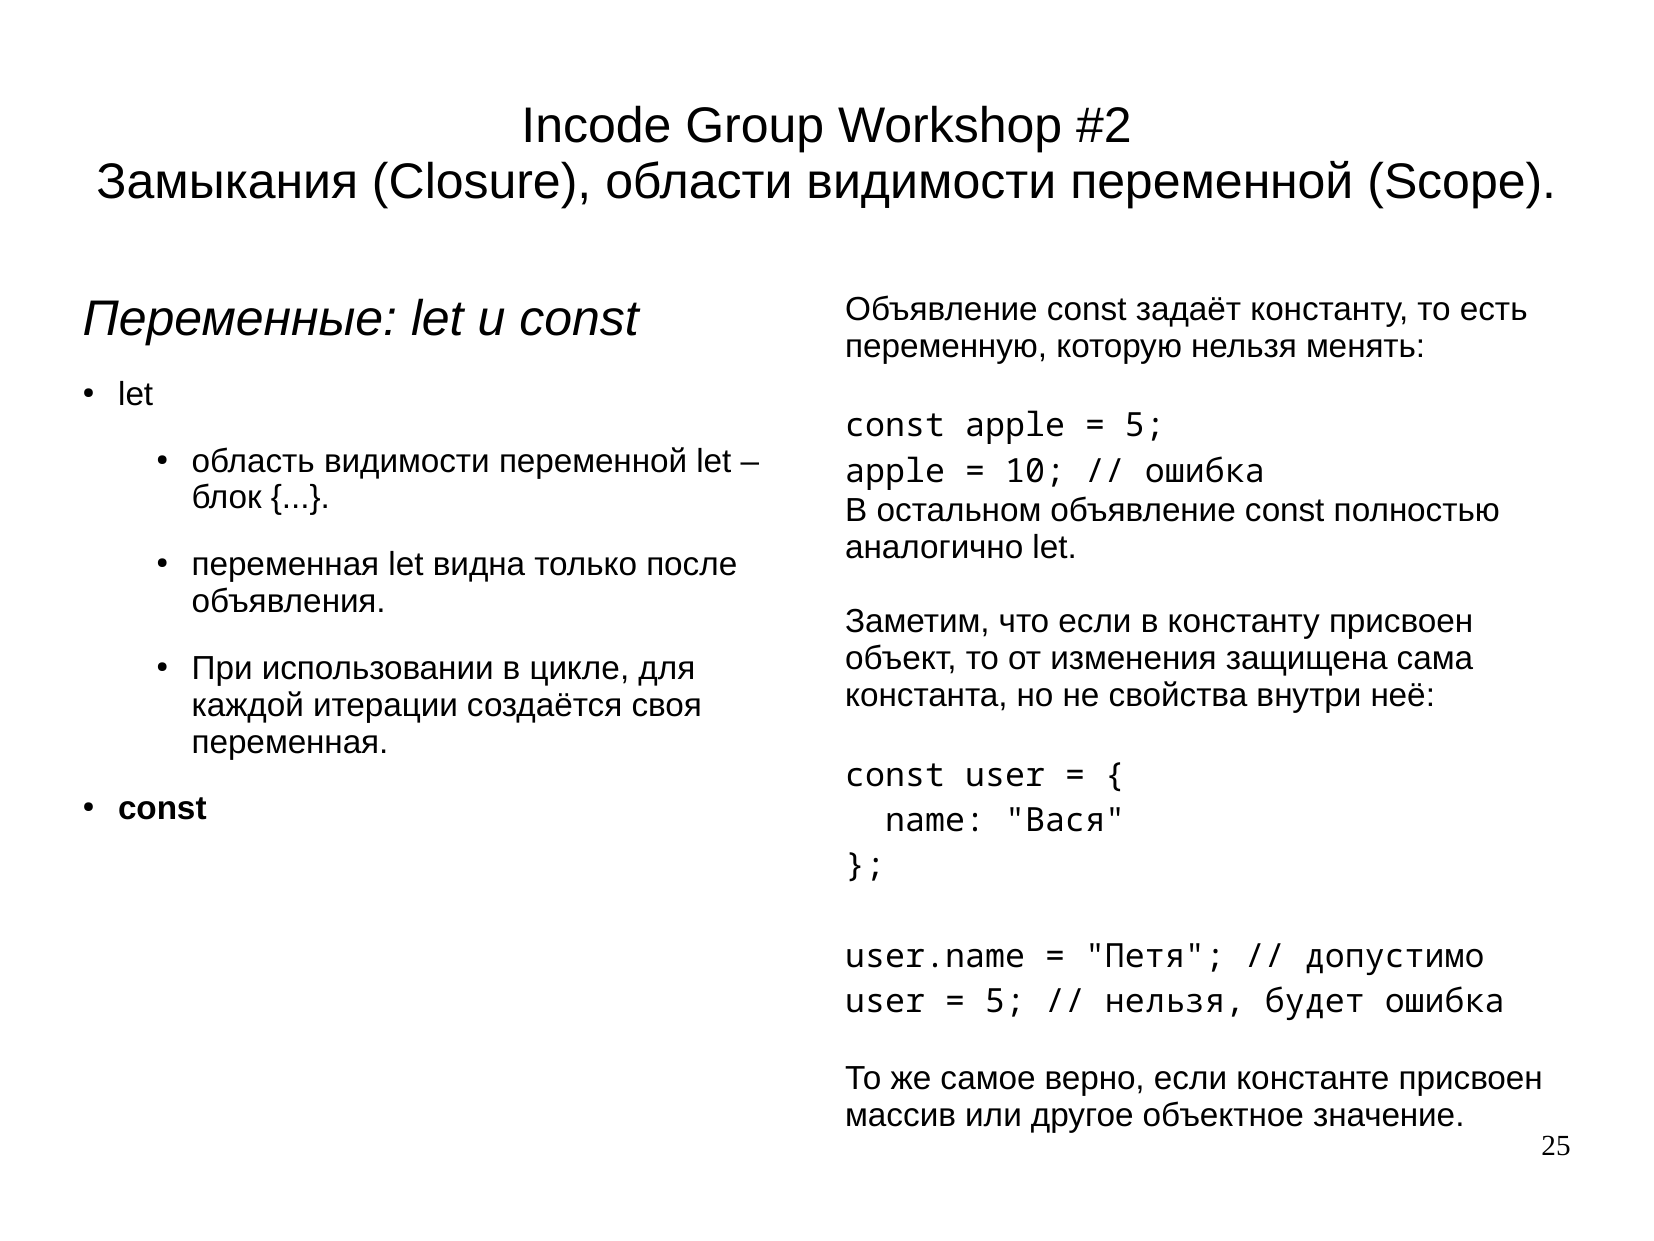

# Incode Group Workshop #2 Замыкания (Closure), области видимости переменной (Scope).
Переменные: let и const
let
oбласть видимости переменной let – блок {...}.
переменная let видна только после объявления.
При использовании в цикле, для каждой итерации создаётся своя переменная.
const
Объявление const задаёт константу, то есть переменную, которую нельзя менять:
const apple = 5;
apple = 10; // ошибка
В остальном объявление const полностью аналогично let.
Заметим, что если в константу присвоен объект, то от изменения защищена сама константа, но не свойства внутри неё:
const user = {
 name: "Вася"
};
user.name = "Петя"; // допустимо
user = 5; // нельзя, будет ошибка
То же самое верно, если константе присвоен массив или другое объектное значение.
25